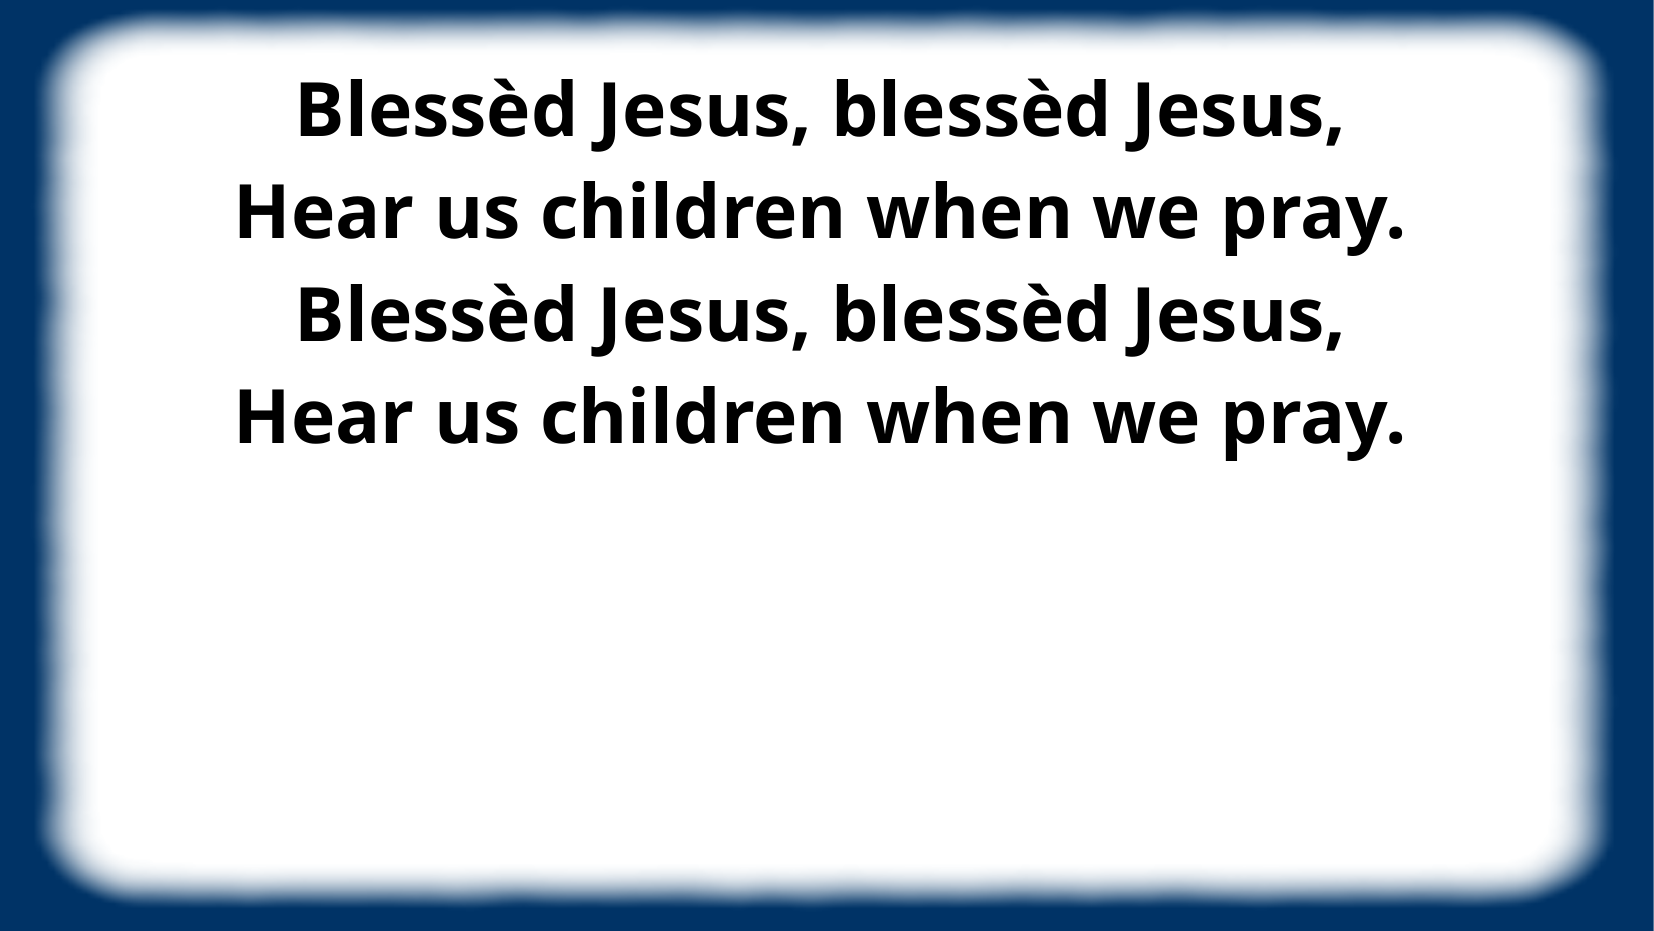

Blessèd Jesus, blessèd Jesus,
Hear us children when we pray.
Blessèd Jesus, blessèd Jesus,
Hear us children when we pray.